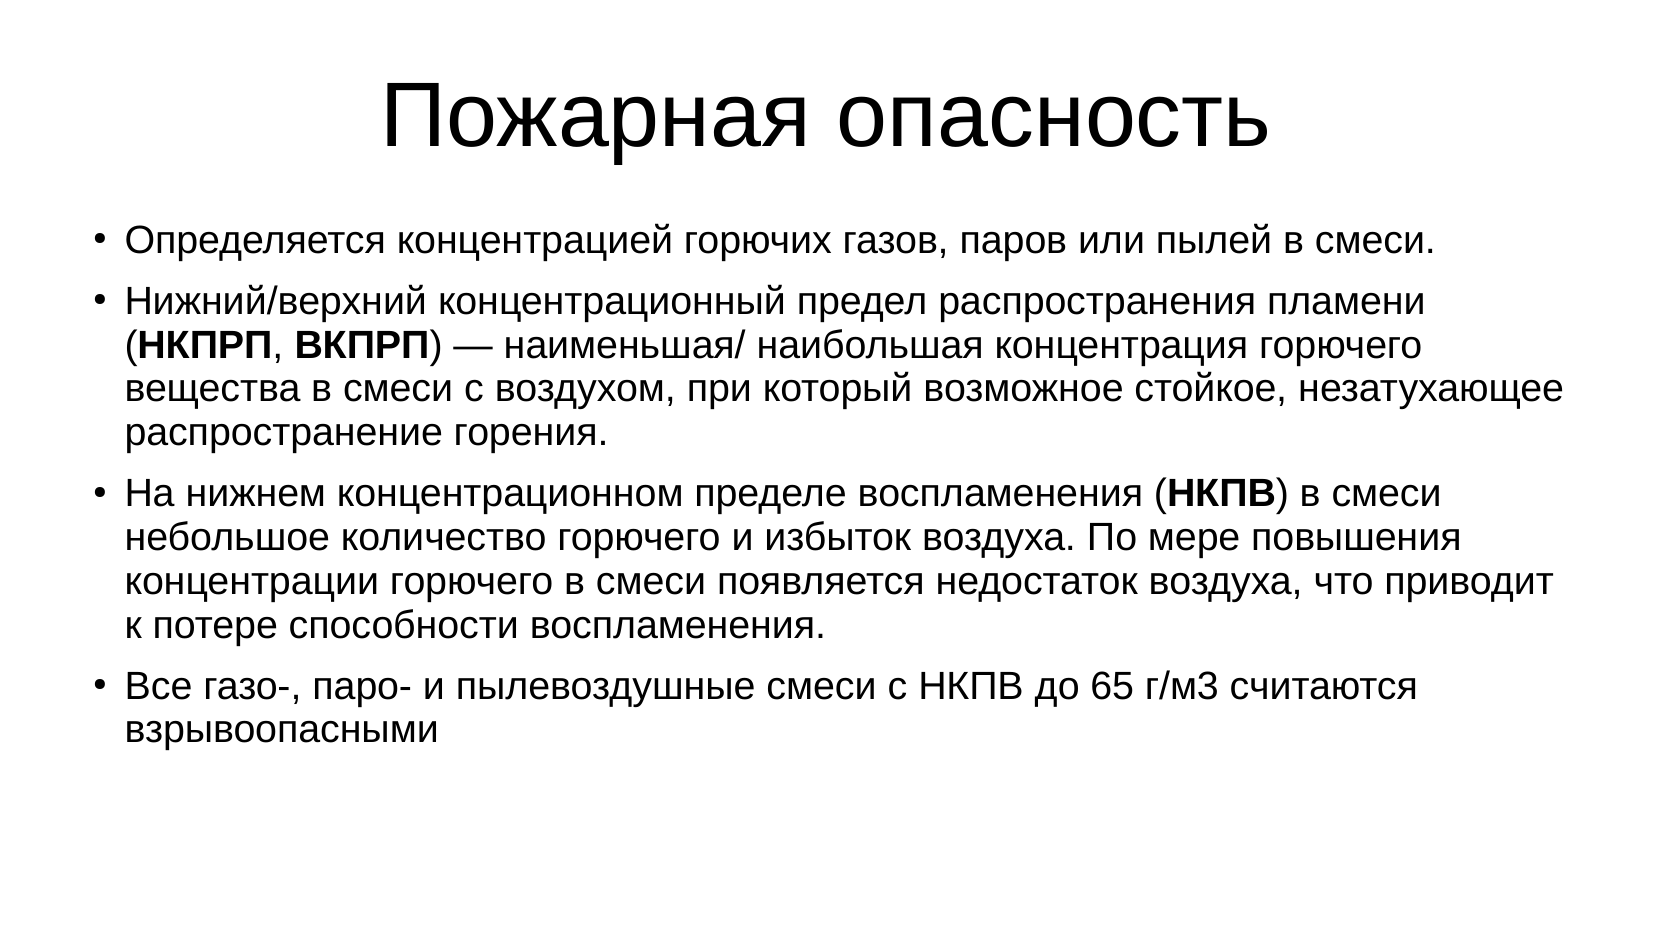

# Пожарная опасность
Определяется концентрацией горючих газов, паров или пылей в смеси.
Нижний/верхний концентрационный предел распространения пламени (НКПРП, ВКПРП) — наименьшая/ наибольшая концентрация горючего вещества в смеси с воздухом, при который возможное стойкое, незатухающее распространение горения.
На нижнем концентрационном пределе воспламенения (НКПВ) в смеси небольшое количество горючего и избыток воздуха. По мере повышения концентрации горючего в смеси появляется недостаток воздуха, что приводит к потере способности воспламенения.
Все газо-, паро- и пылевоздушные смеси с НКПВ до 65 г/м3 считаются взрывоопасными